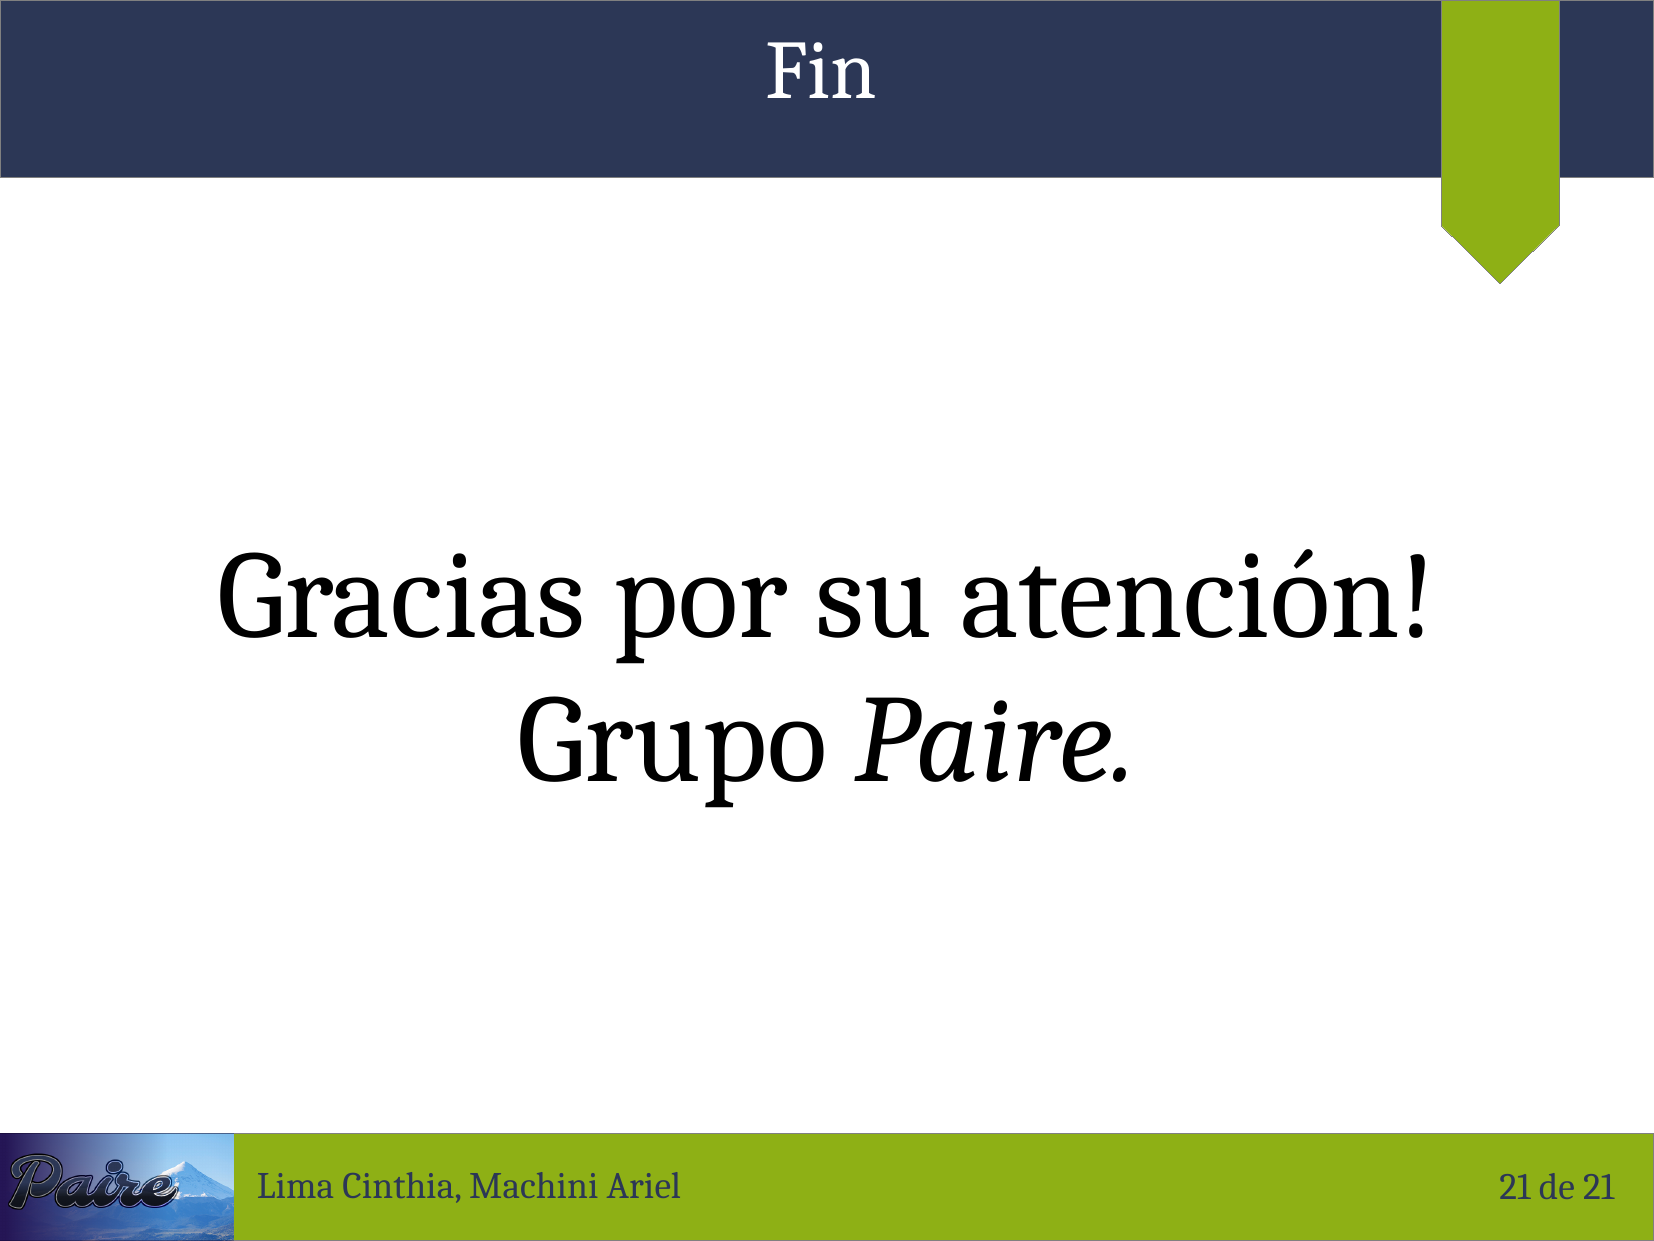

Fin
Gracias por su atención!
Grupo Paire.
Lima Cinthia, Machini Ariel
 de 21